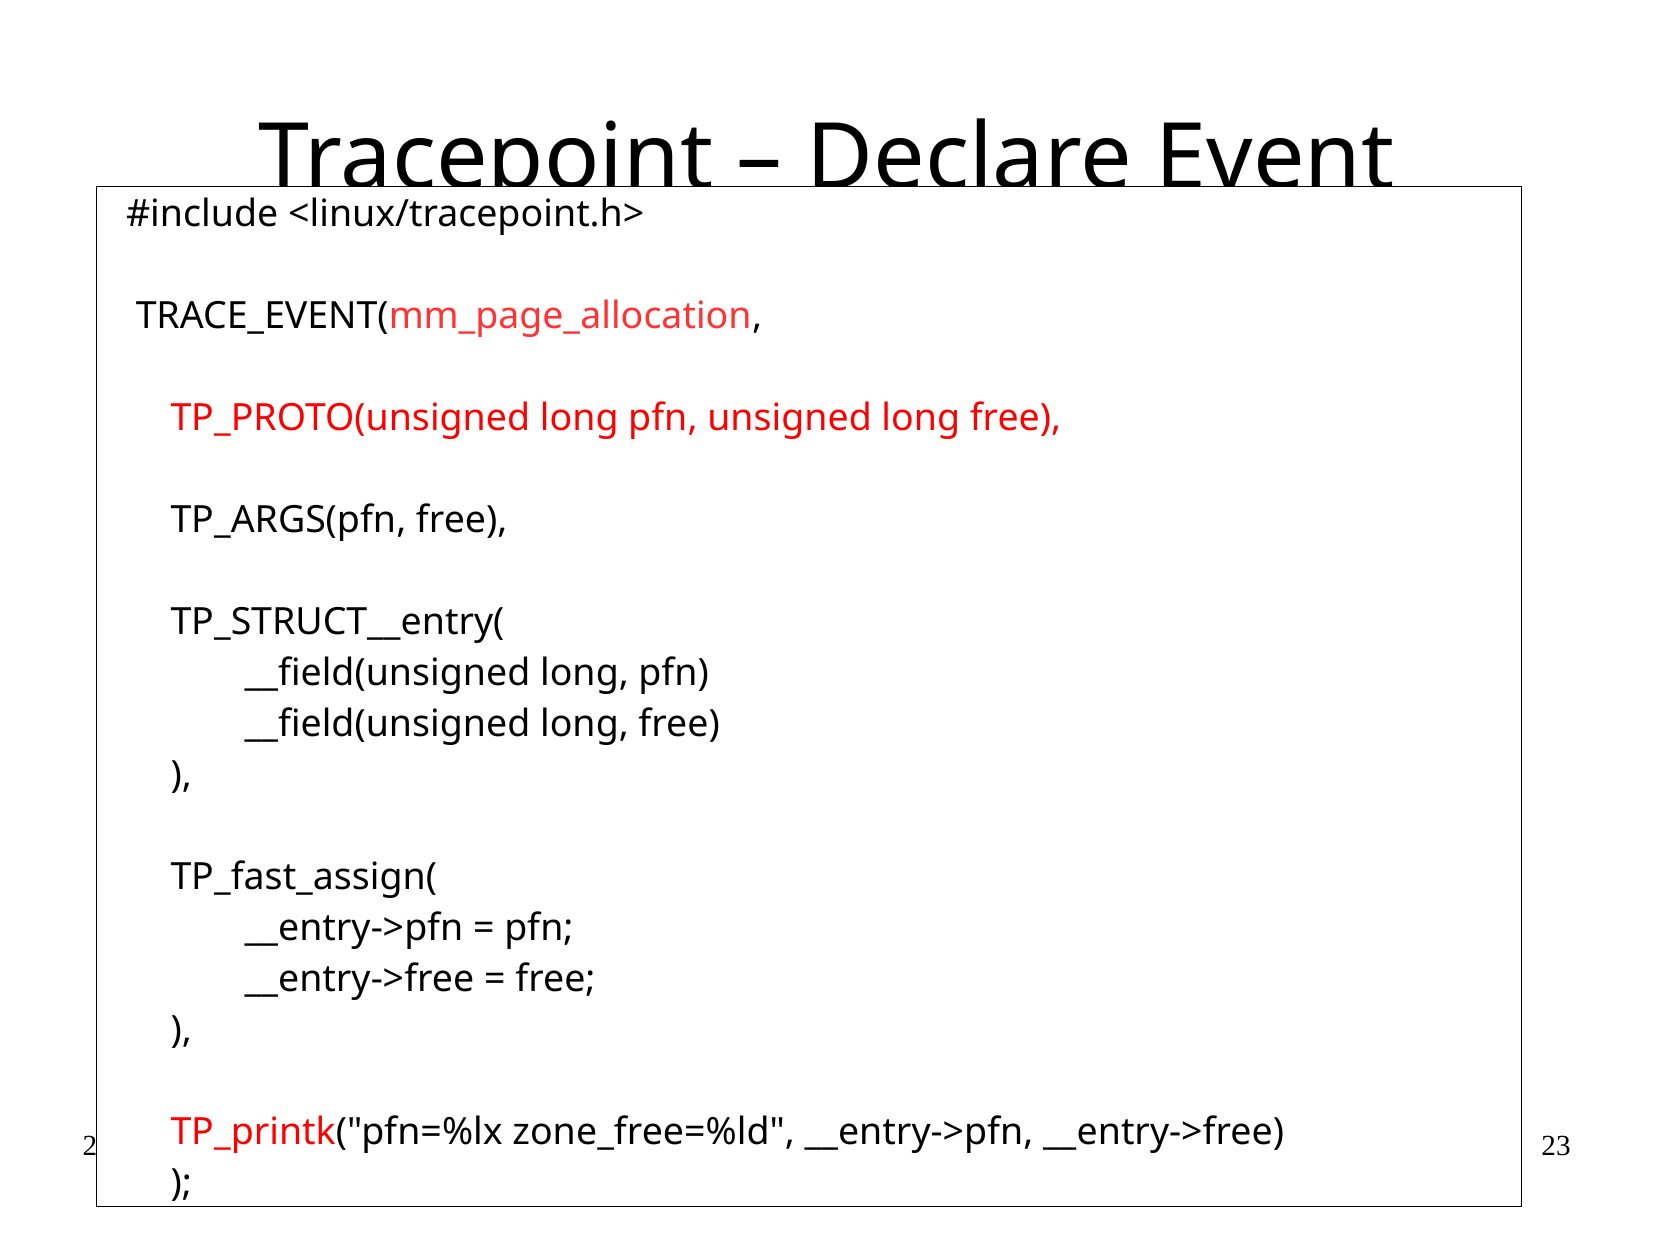

# Tracepoint – Declare Event
 #include <linux/tracepoint.h>
 TRACE_EVENT(mm_page_allocation,
	TP_PROTO(unsigned long pfn, unsigned long free),
	TP_ARGS(pfn, free),
	TP_STRUCT__entry(
		__field(unsigned long, pfn)
		__field(unsigned long, free)
	),
	TP_fast_assign(
		__entry->pfn = pfn;
		__entry->free = free;
	),
	TP_printk("pfn=%lx zone_free=%ld", __entry->pfn, __entry->free)
	);
23